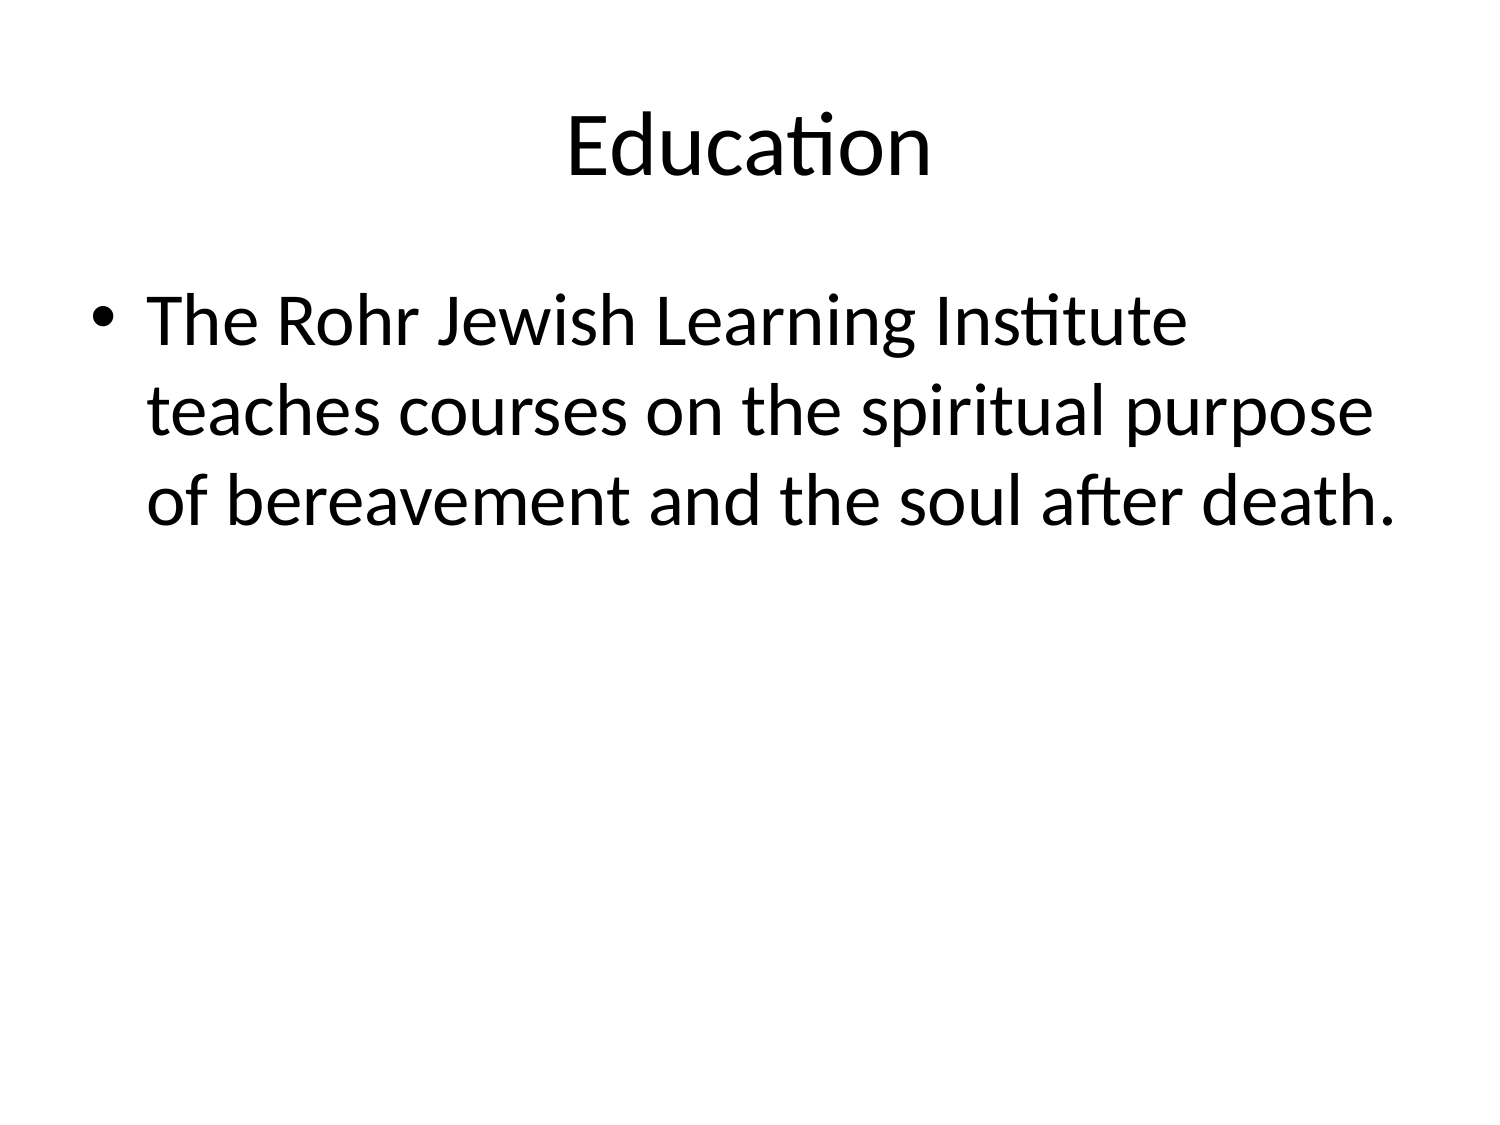

# Education
The Rohr Jewish Learning Institute teaches courses on the spiritual purpose of bereavement and the soul after death.